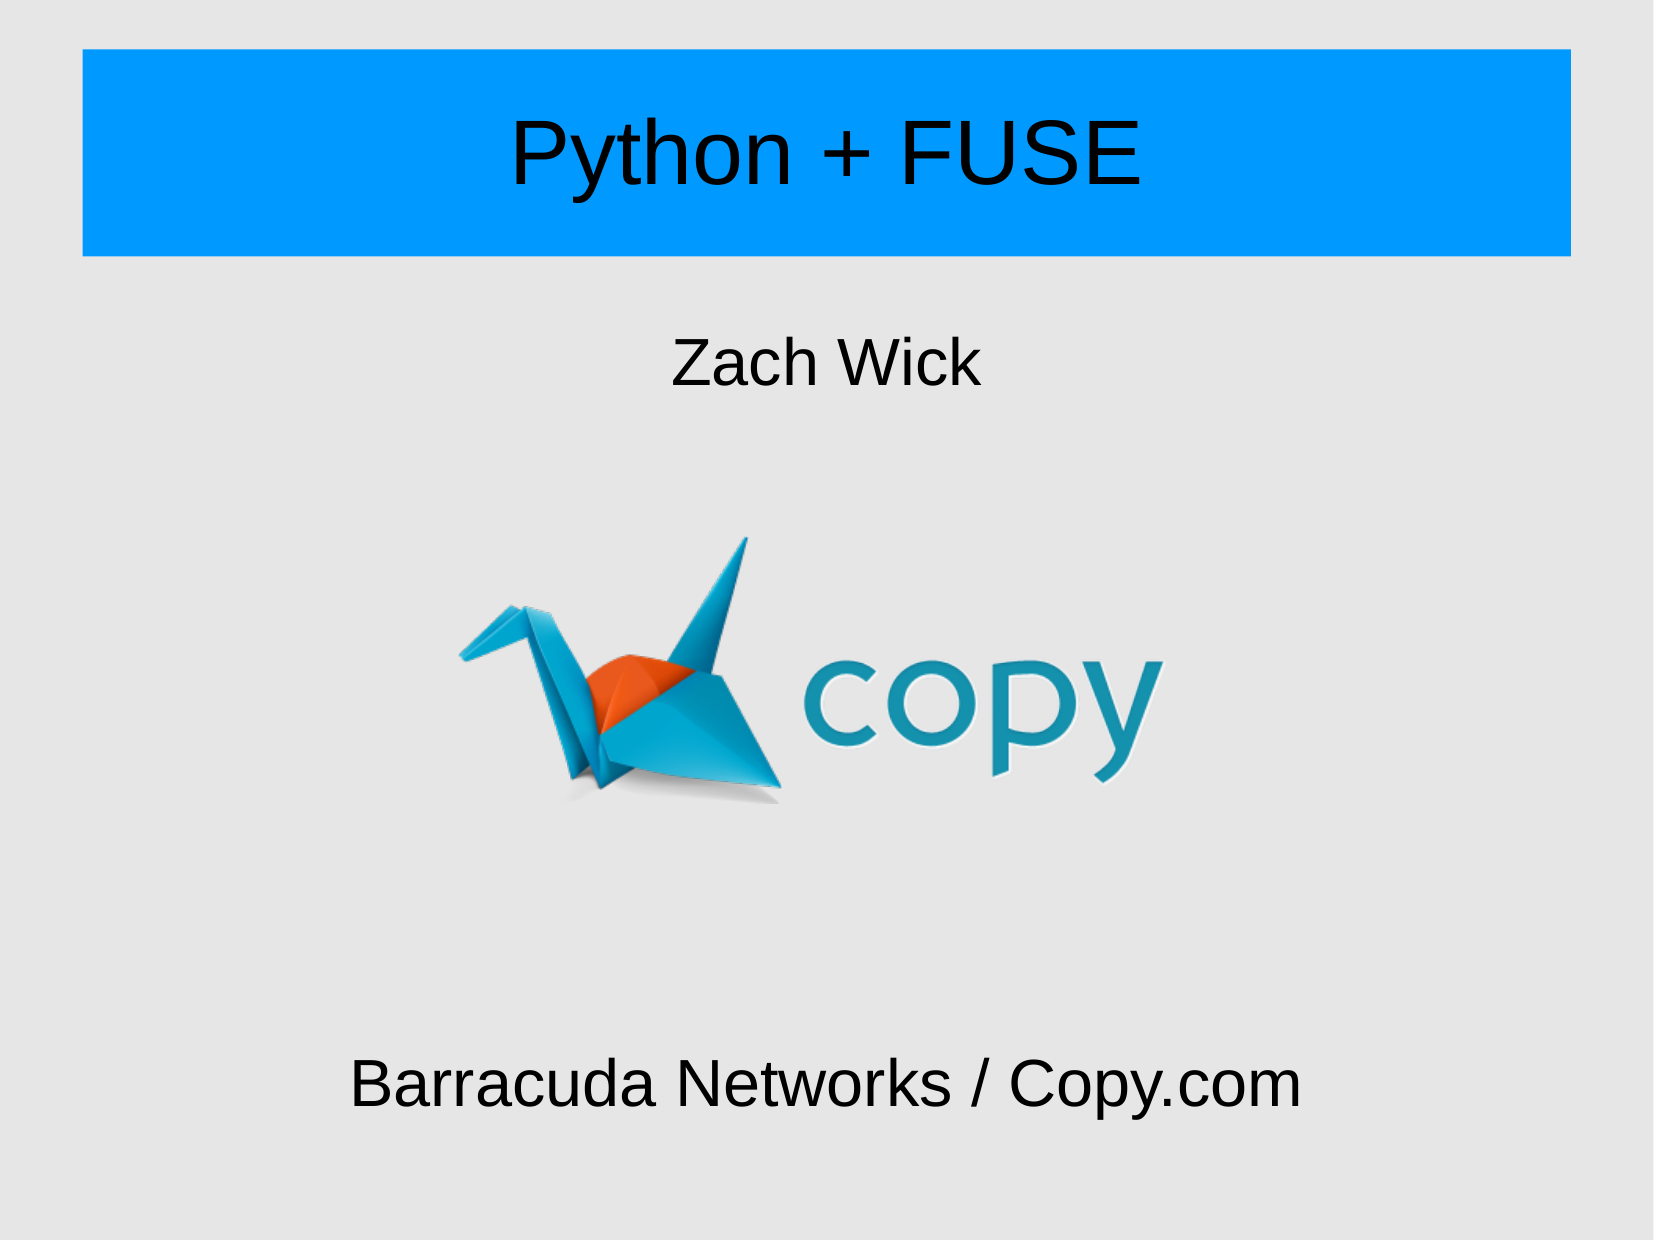

# Python + FUSE
Zach Wick
Barracuda Networks / Copy.com